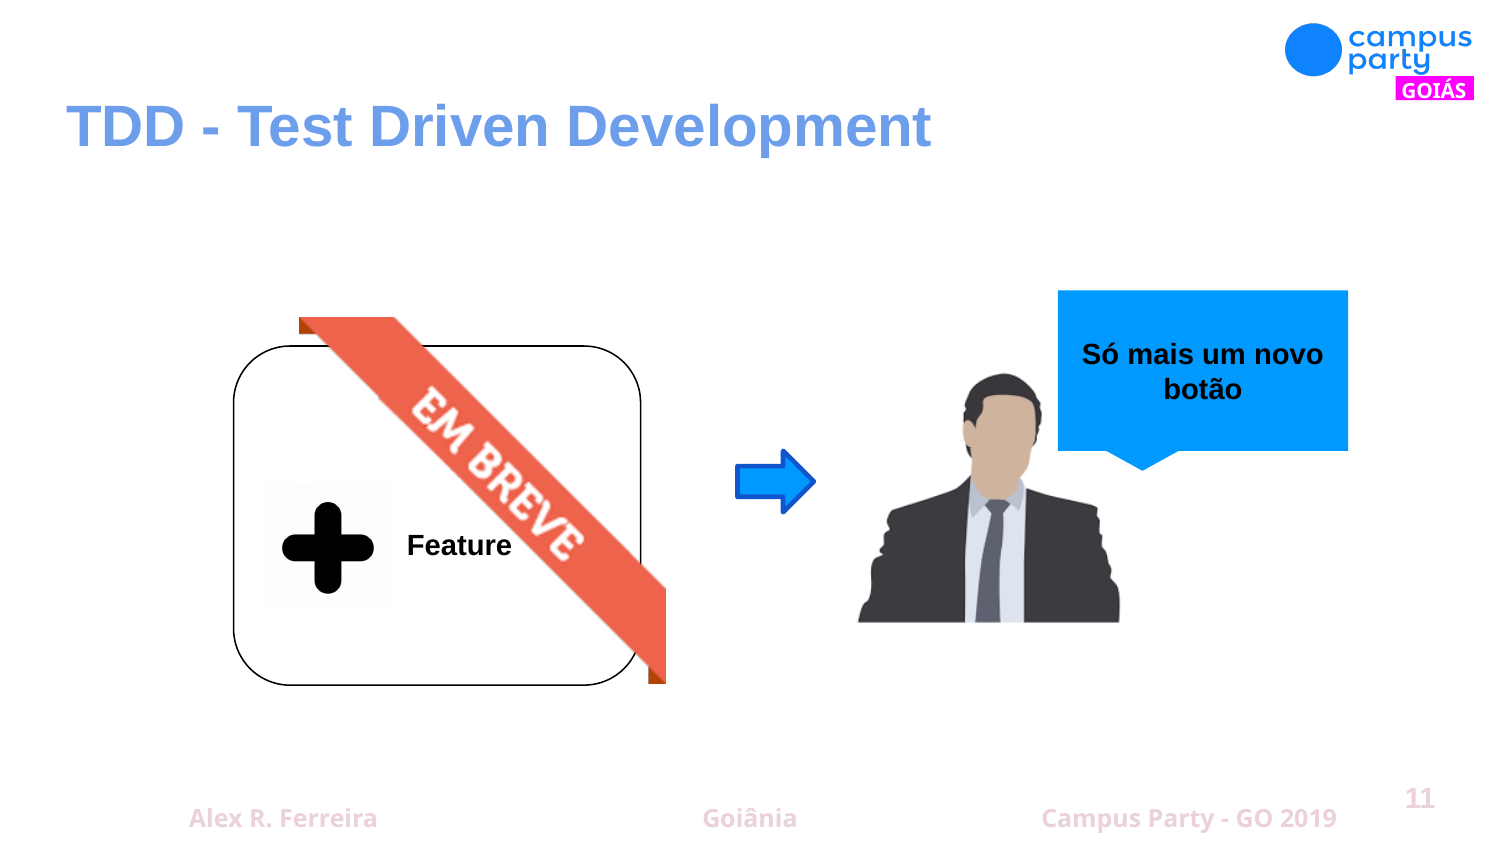

# TDD - Test Driven Development
Só mais um novo botão
Feature